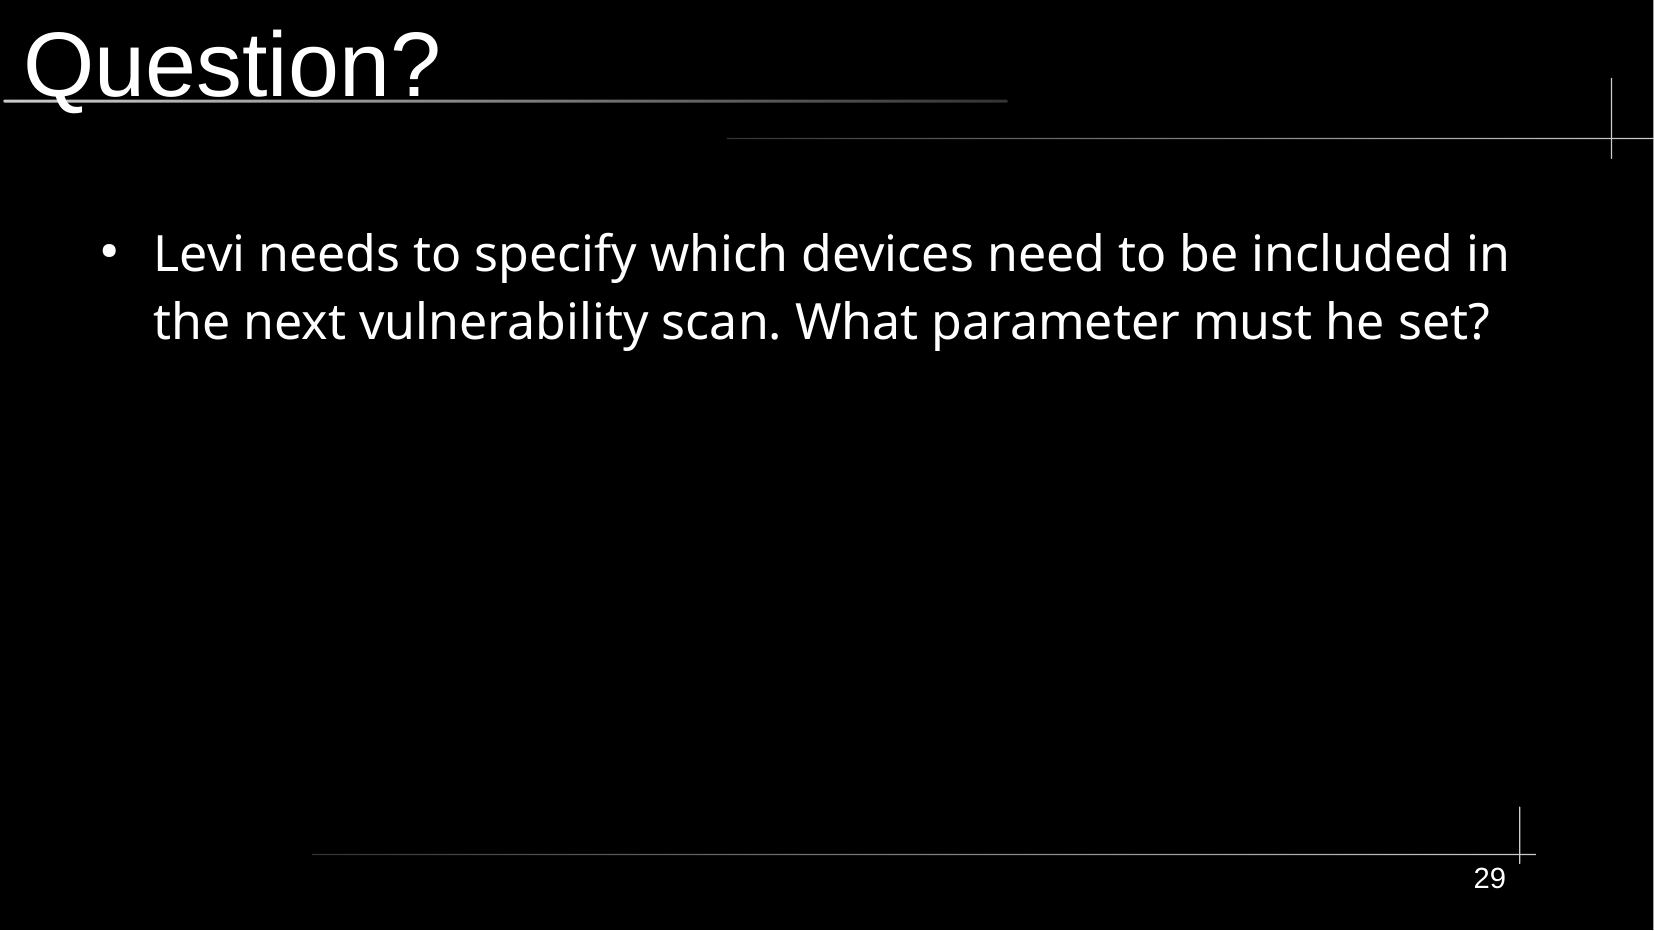

# Question?
Levi needs to specify which devices need to be included in the next vulnerability scan. What parameter must he set?
29